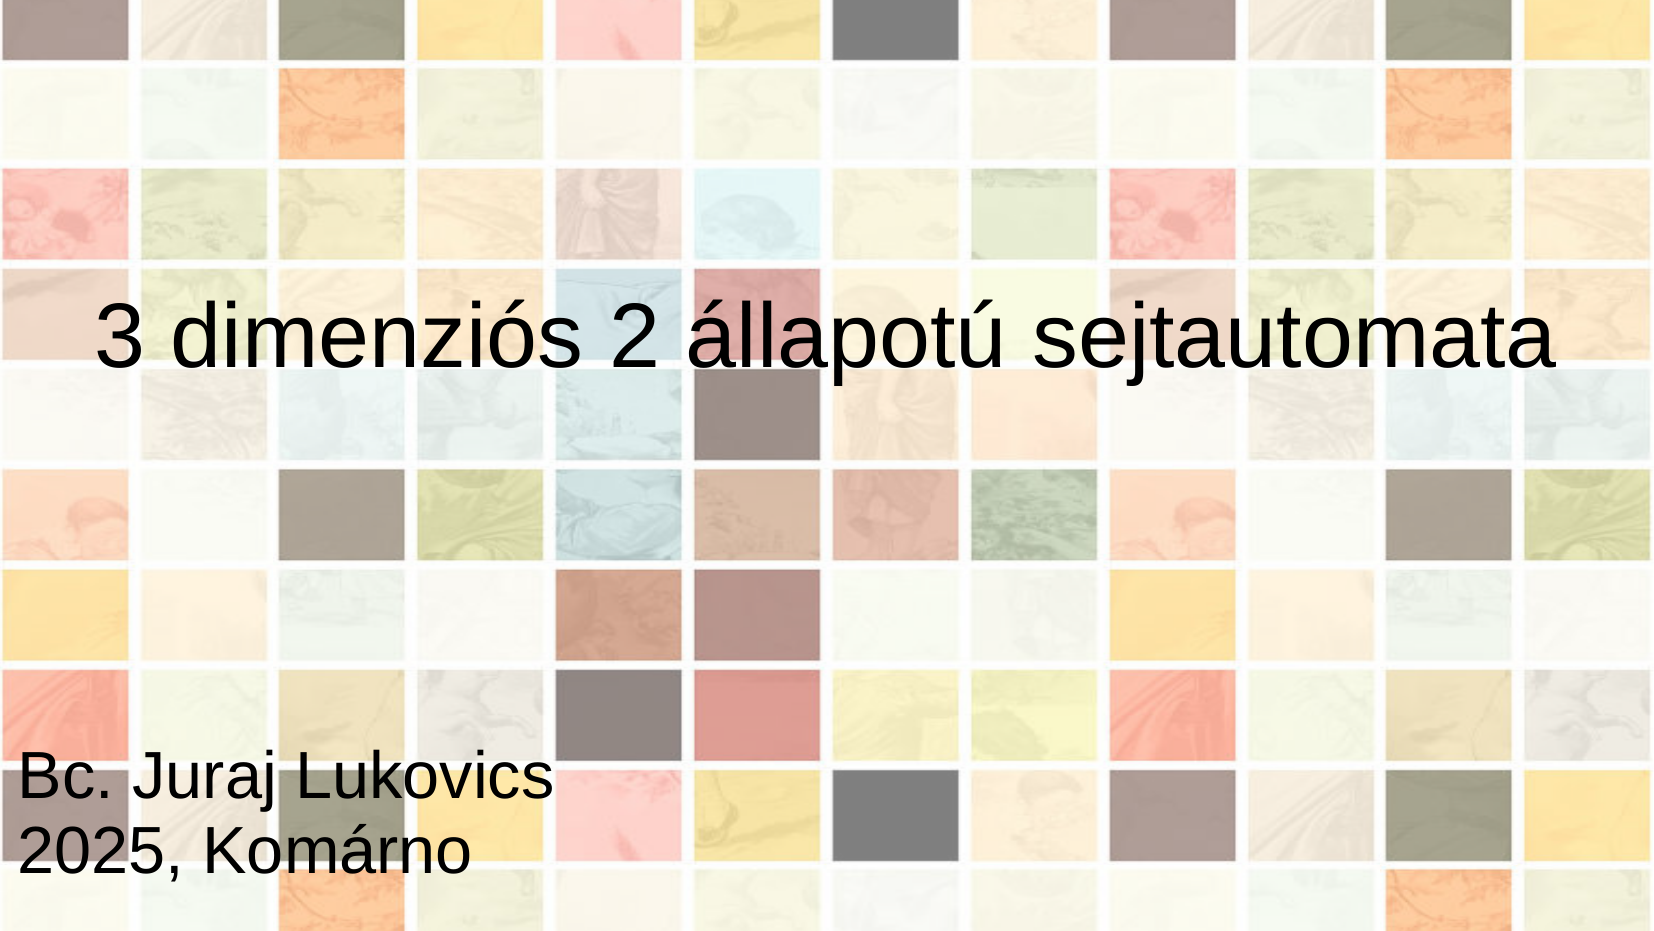

# 3 dimenziós 2 állapotú sejtautomata
Bc. Juraj Lukovics
2025, Komárno